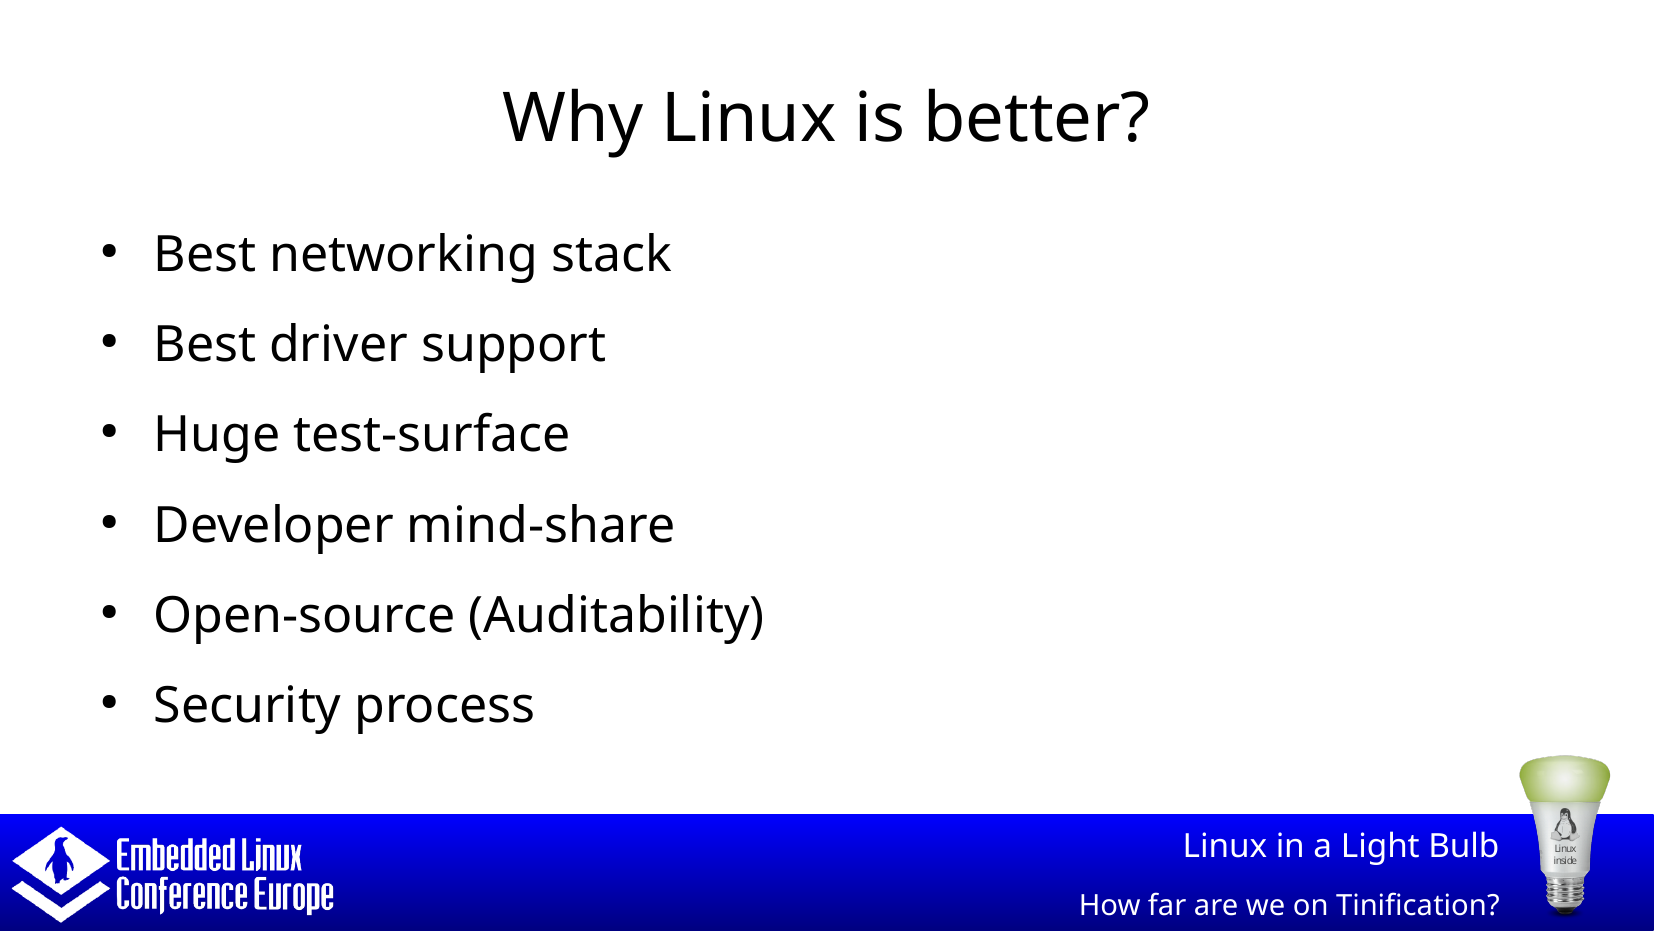

# Why Linux is better?
Best networking stack
Best driver support
Huge test-surface
Developer mind-share
Open-source (Auditability)
Security process
Linux in a Light Bulb